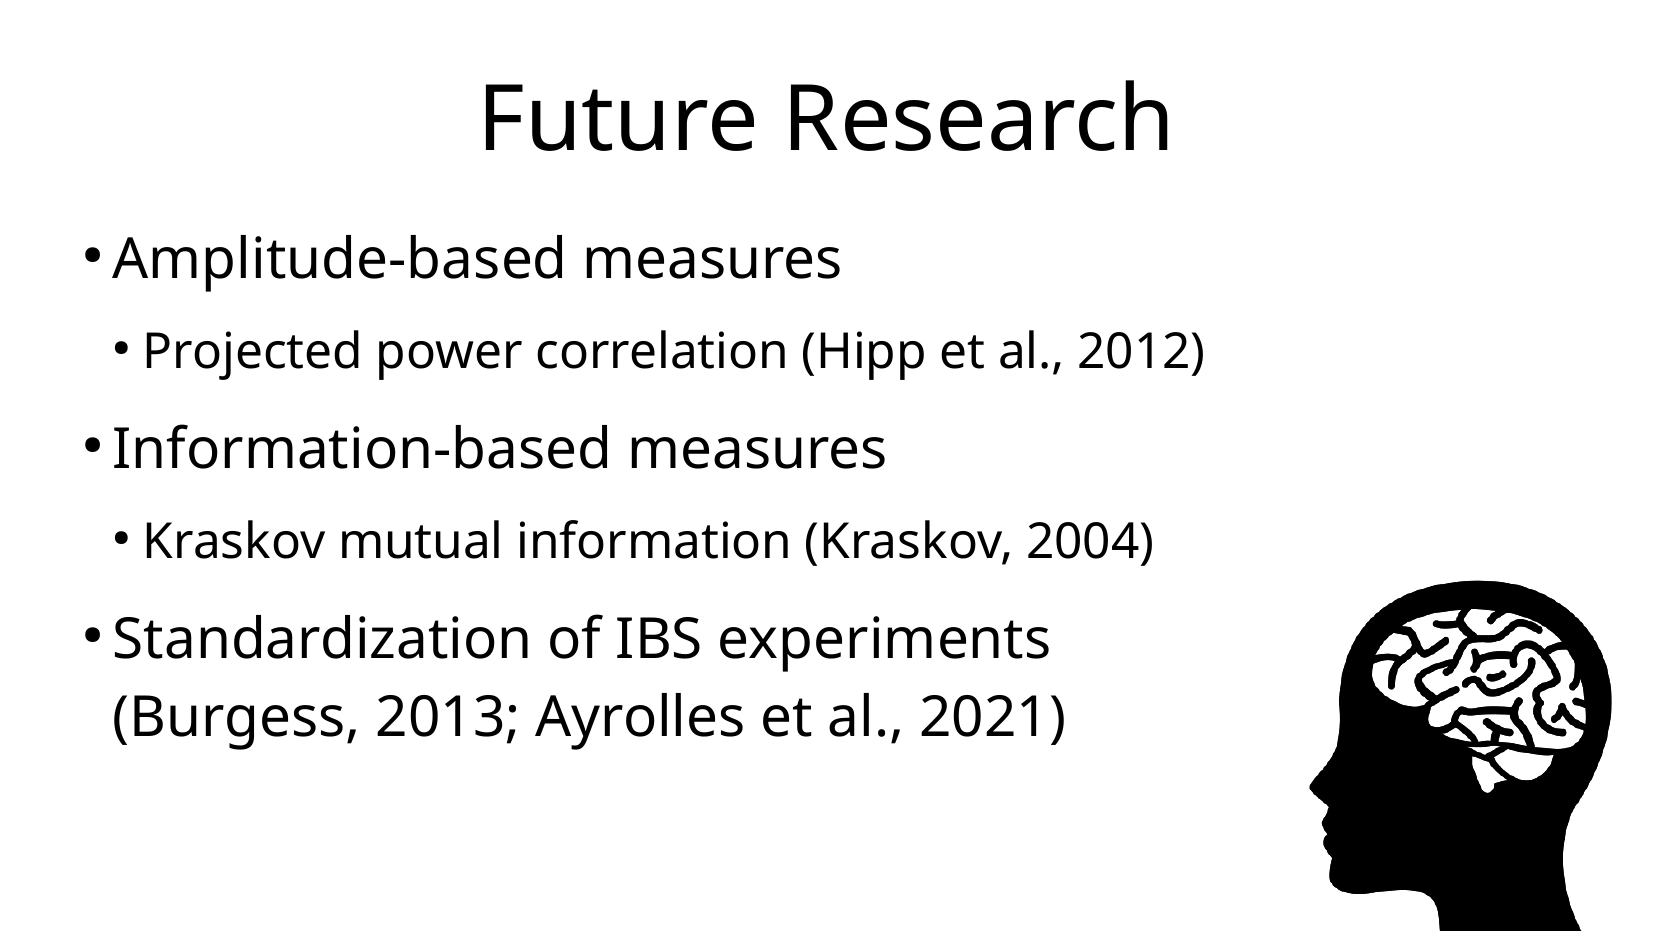

# Future Research
Amplitude-based measures
Projected power correlation (Hipp et al., 2012)
Information-based measures
Kraskov mutual information (Kraskov, 2004)
Standardization of IBS experiments
(Burgess, 2013; Ayrolles et al., 2021)